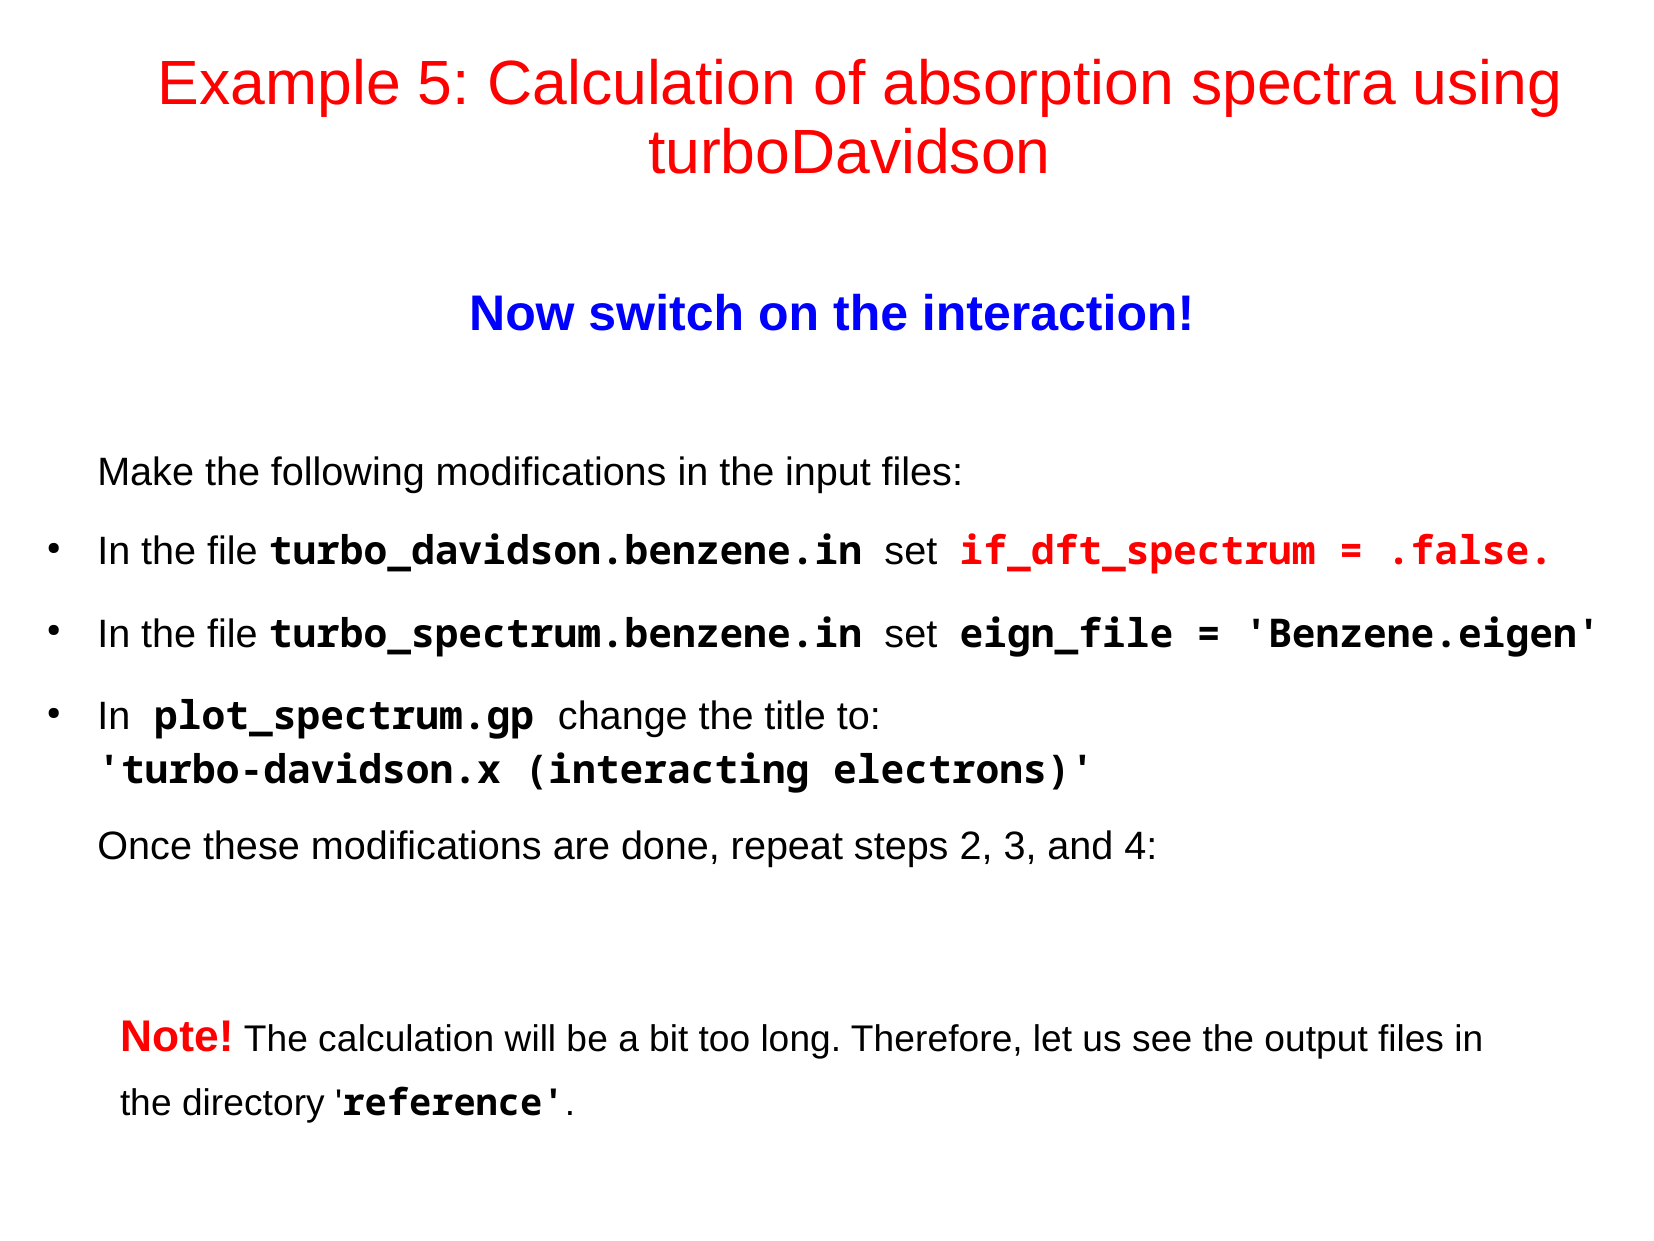

Example 5: Calculation of absorption spectra using turboDavidson
# Now switch on the interaction!
Make the following modifications in the input files:
In the file turbo_davidson.benzene.in set if_dft_spectrum = .false.
In the file turbo_spectrum.benzene.in set eign_file = 'Benzene.eigen'
In plot_spectrum.gp change the title to: 'turbo-davidson.x (interacting electrons)'
Once these modifications are done, repeat steps 2, 3, and 4:
Note! The calculation will be a bit too long. Therefore, let us see the output files in the directory 'reference'.